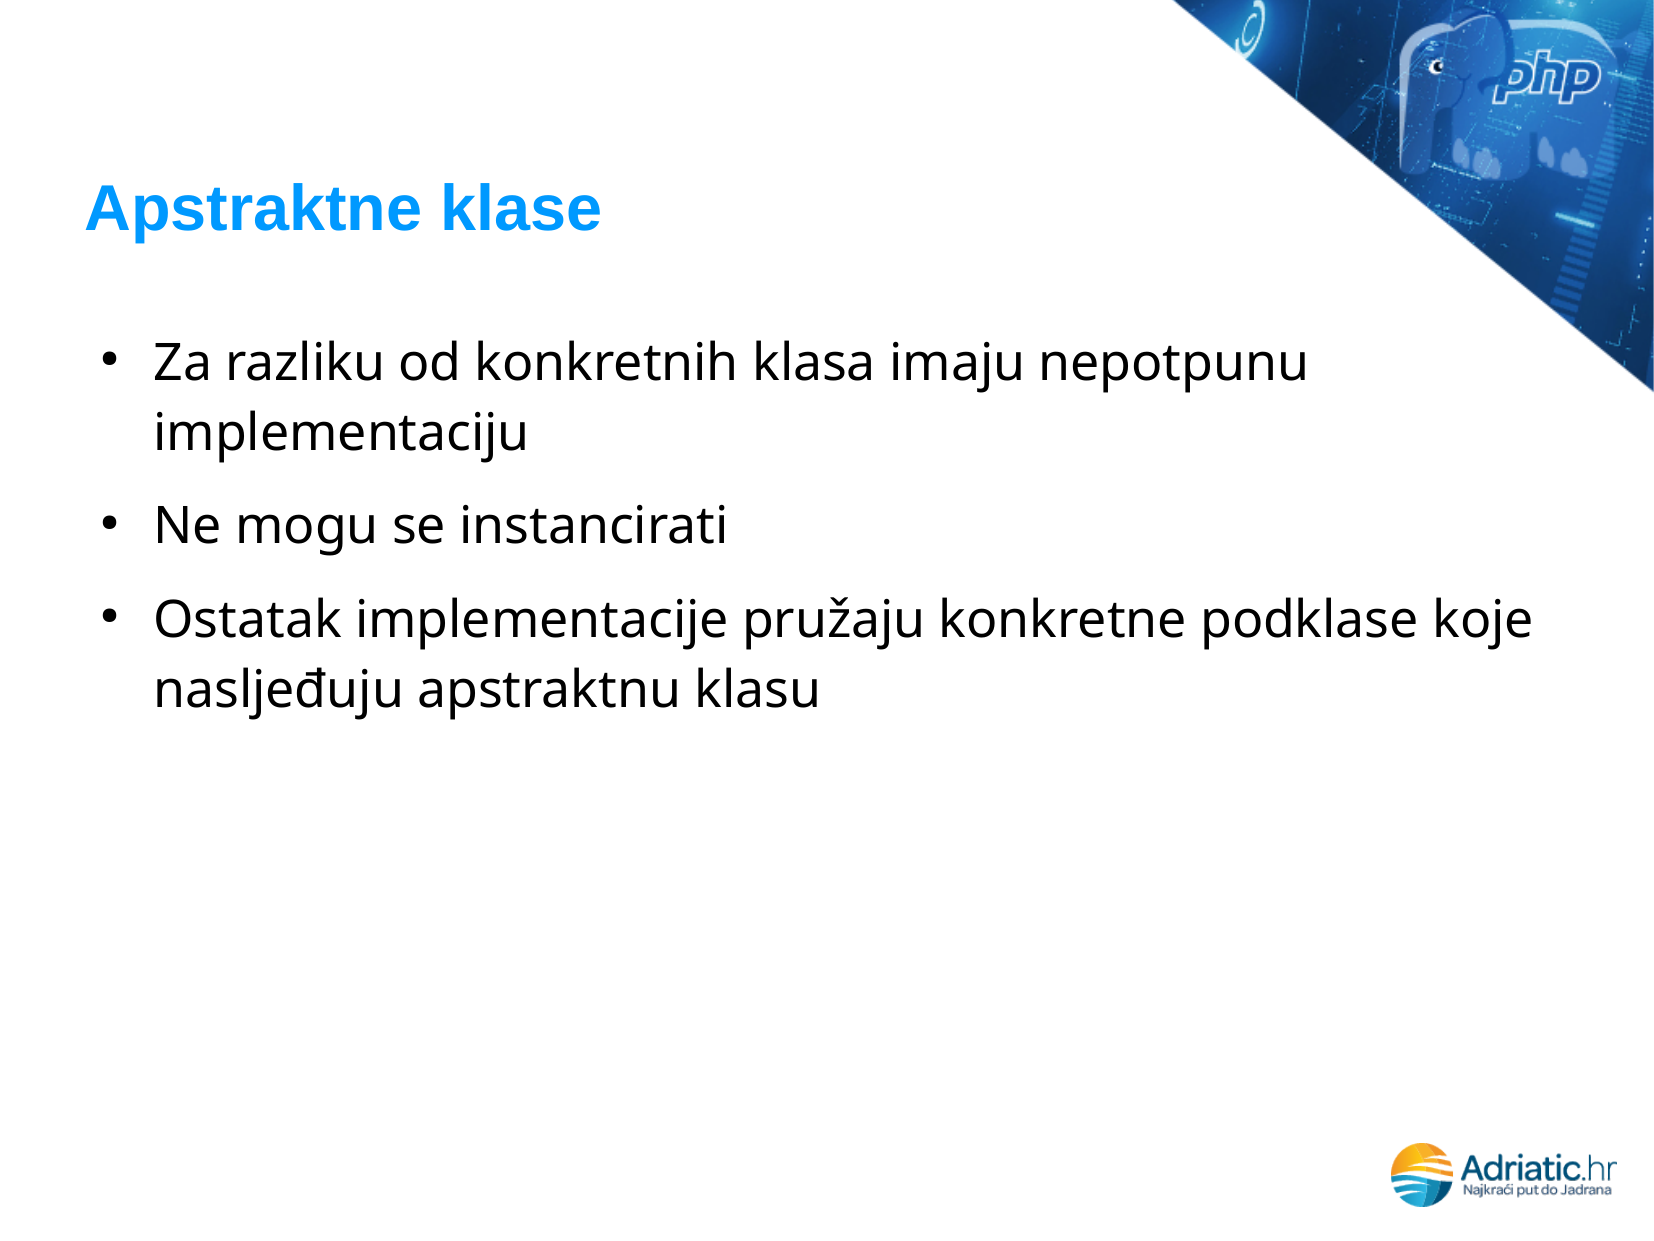

# Apstraktne klase
Za razliku od konkretnih klasa imaju nepotpunu implementaciju
Ne mogu se instancirati
Ostatak implementacije pružaju konkretne podklase koje nasljeđuju apstraktnu klasu